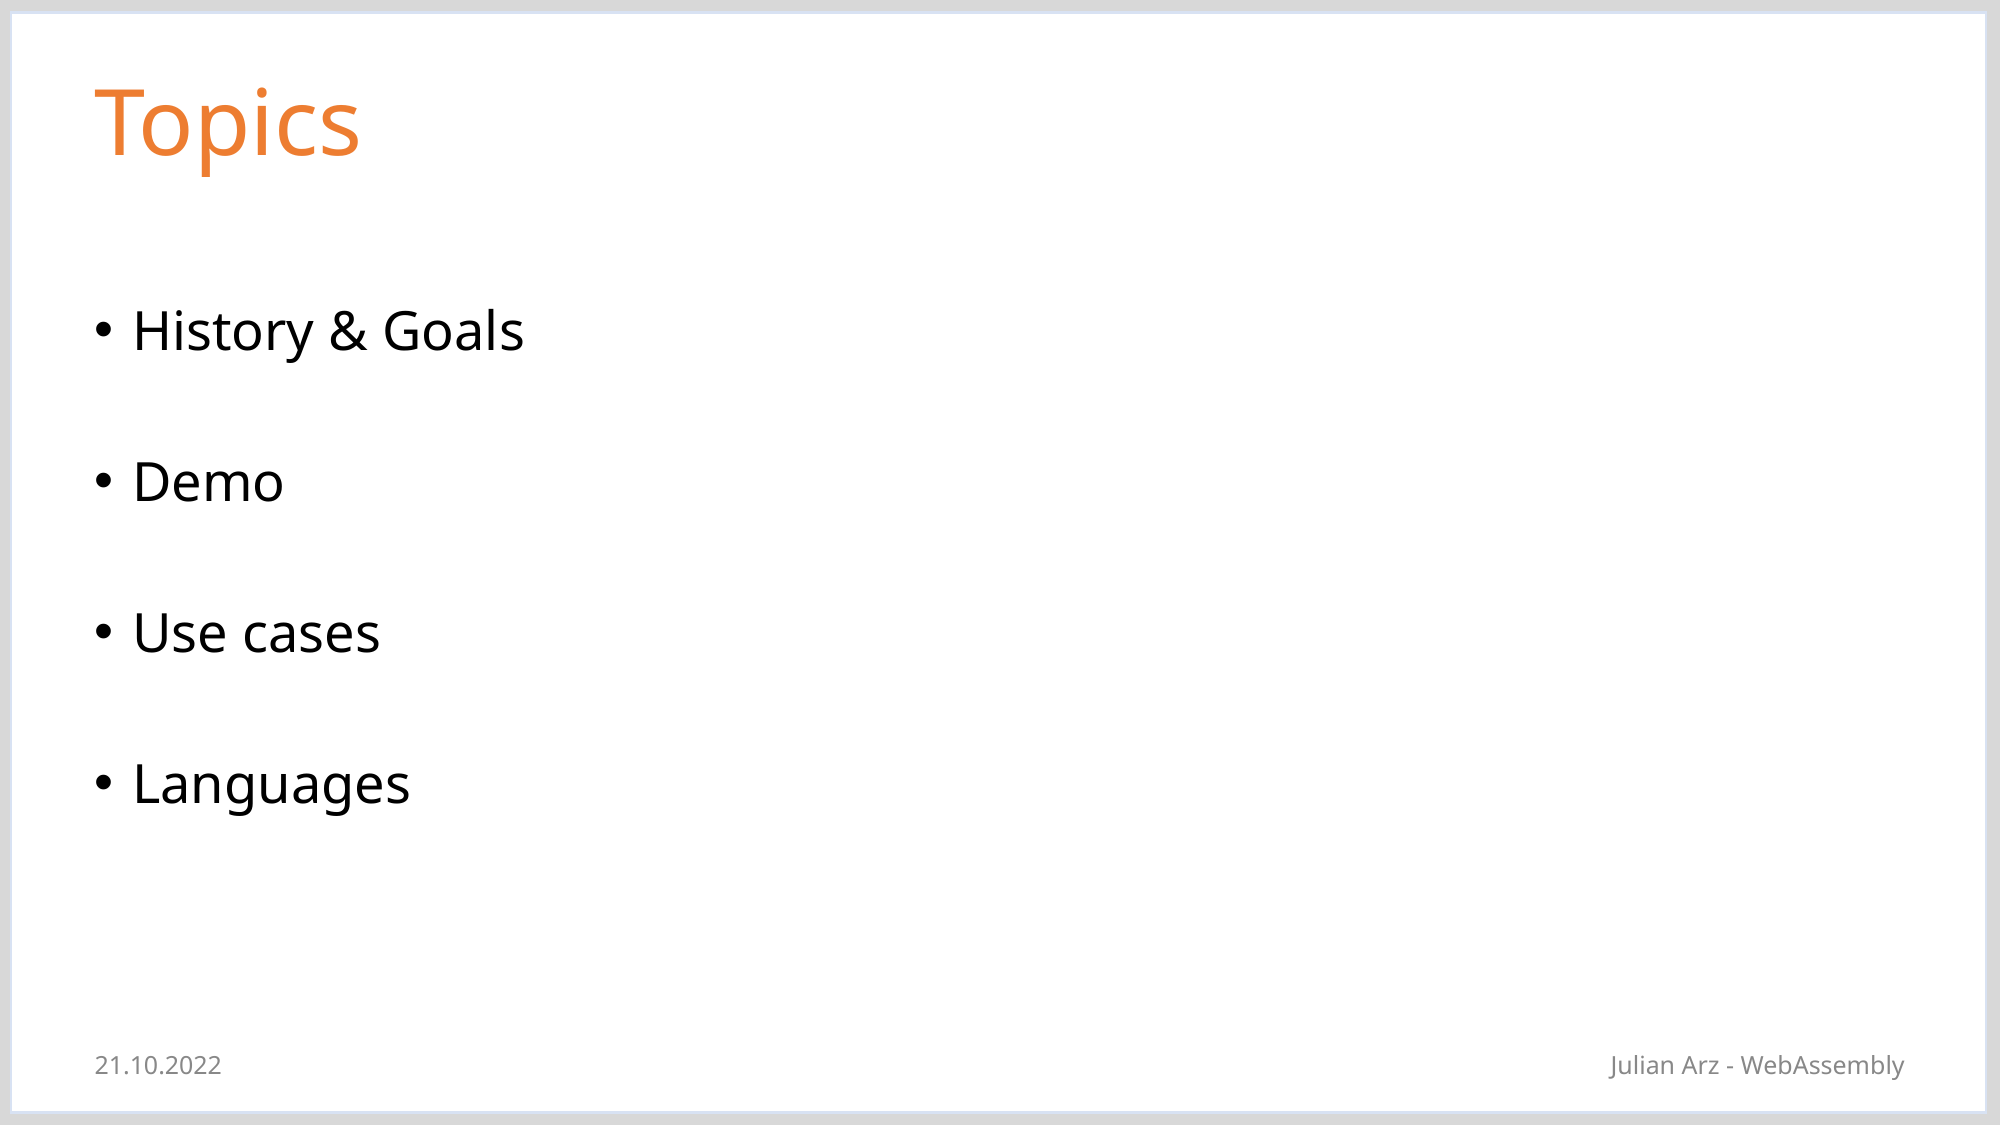

# Topics
History & Goals
Demo
Use cases
Languages
21.10.2022
Julian Arz - WebAssembly